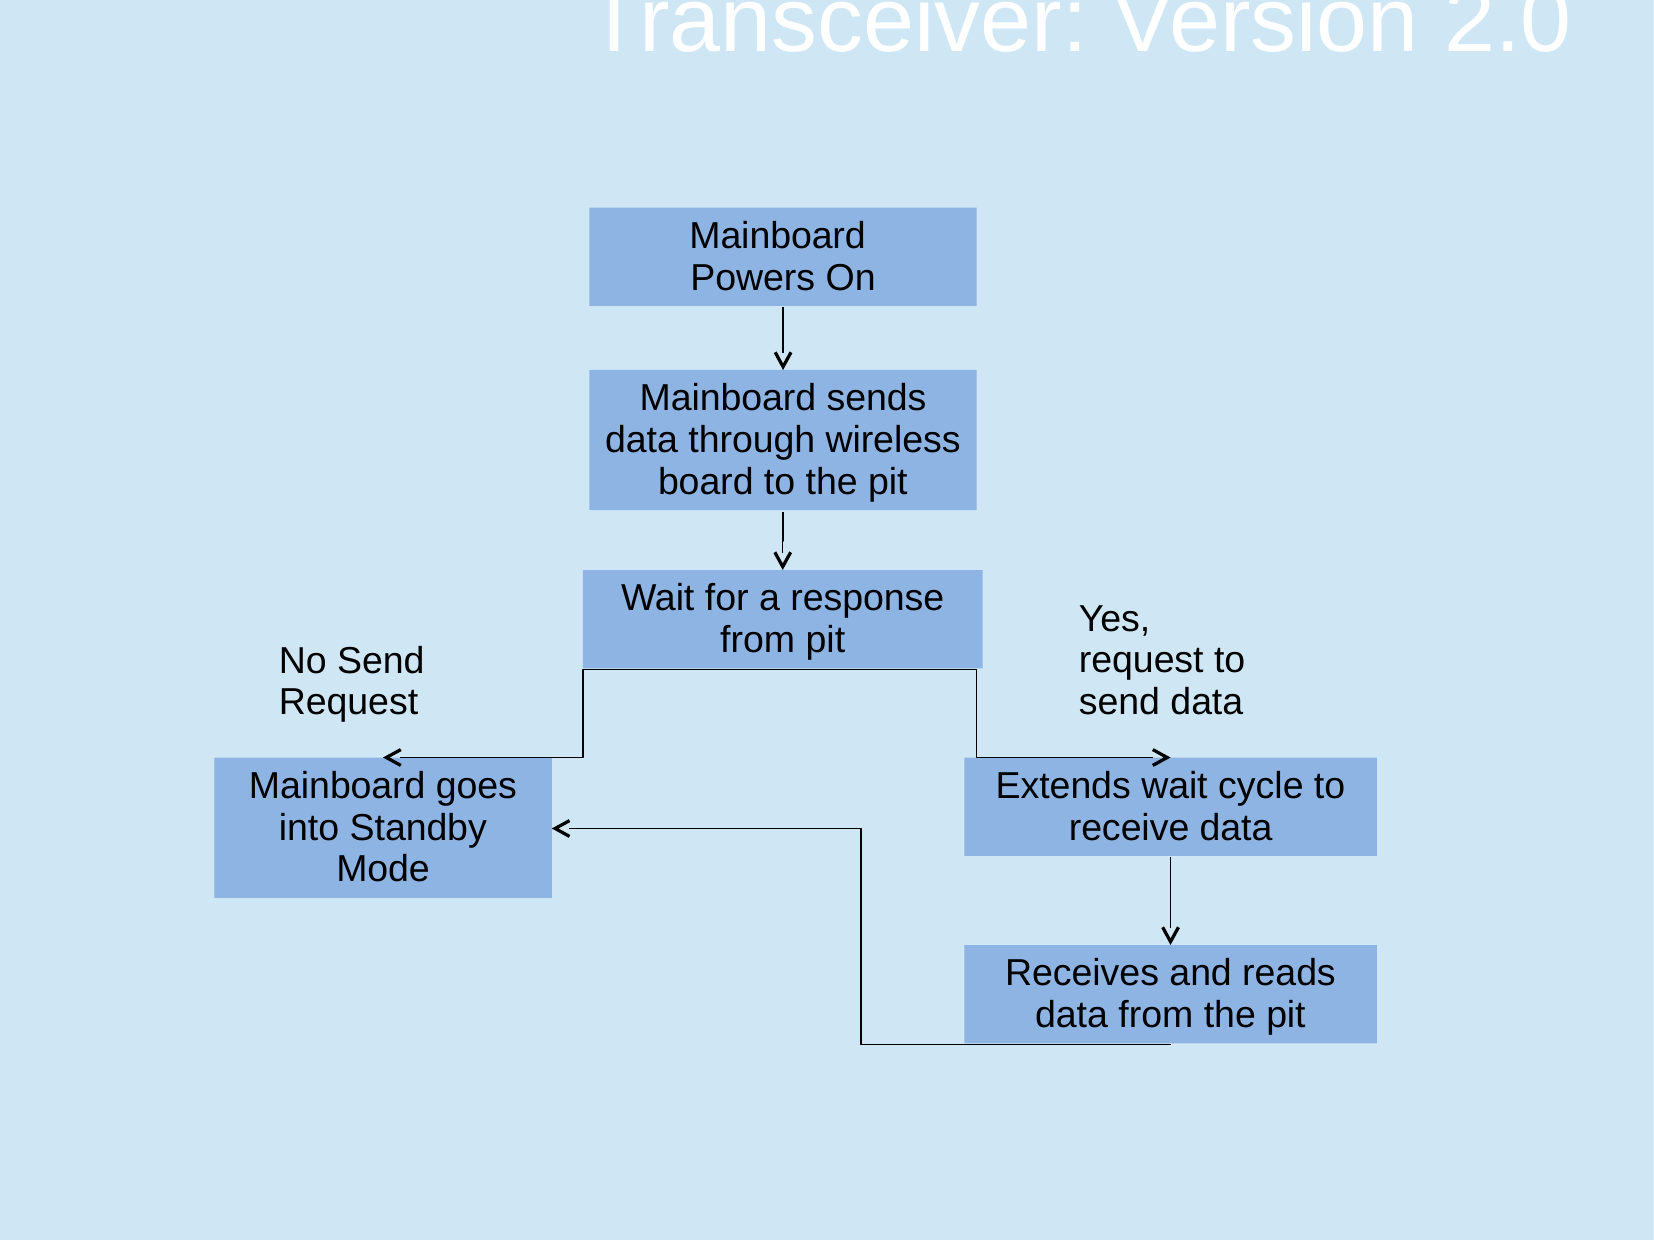

# Transceiver: Version 2.0
Mainboard
Powers On
Mainboard sends data through wireless board to the pit
Wait for a response from pit
Yes, request to send data
No Send Request
Mainboard goes into Standby Mode
Extends wait cycle to receive data
Receives and reads data from the pit